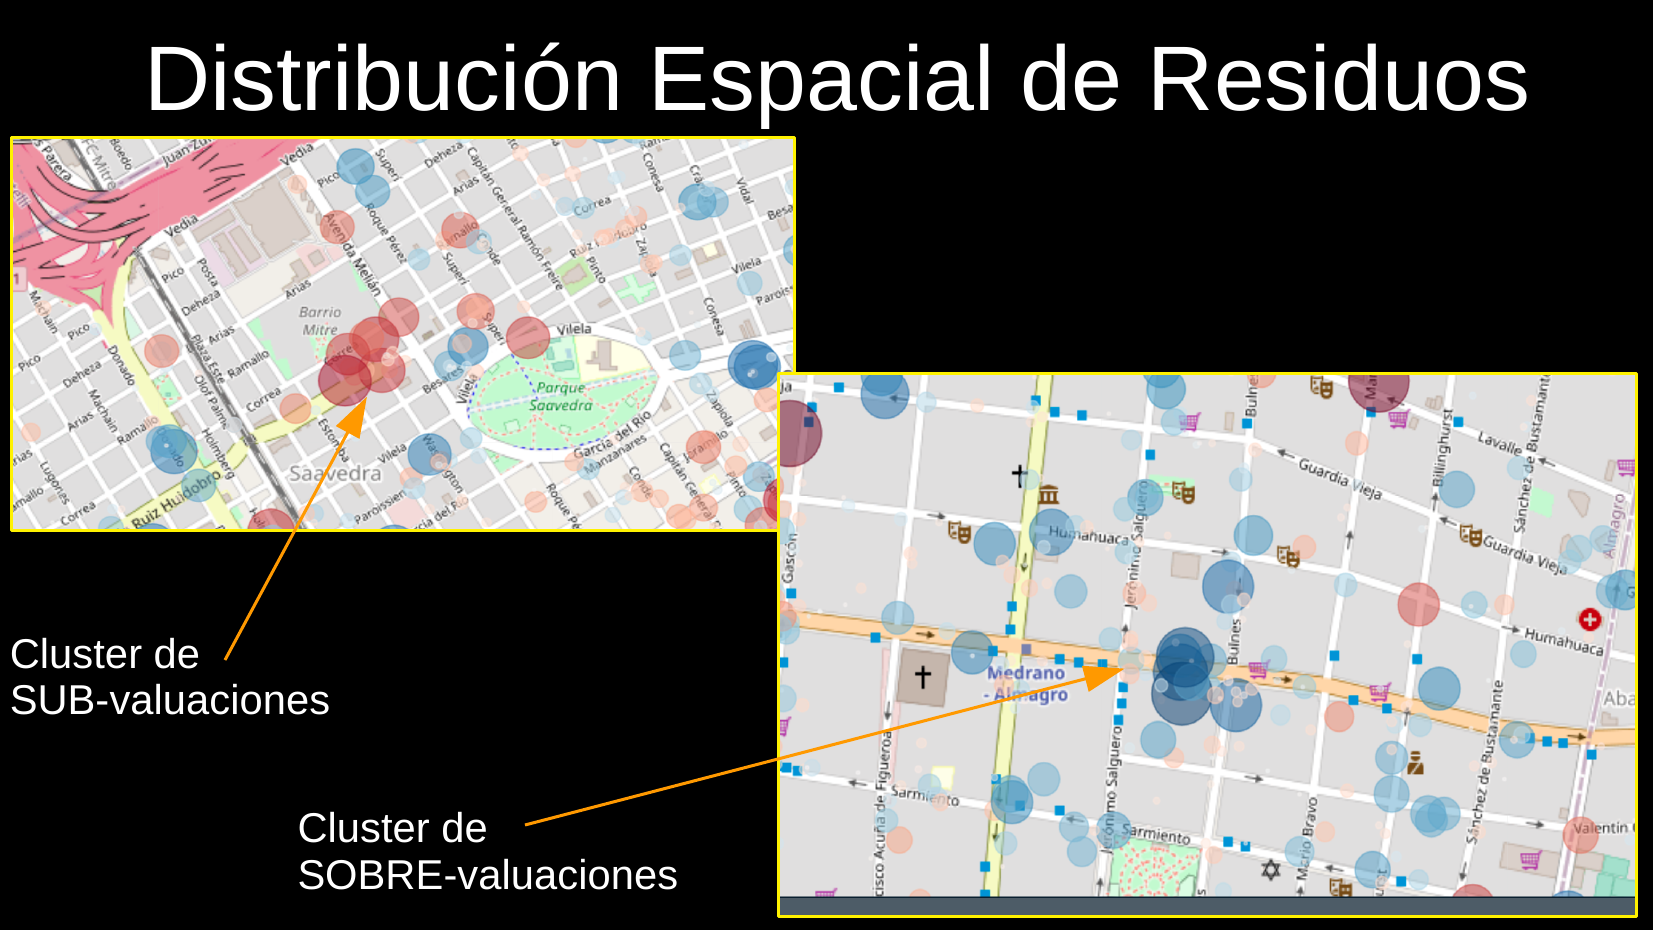

Distribución Espacial de Residuos
Cluster de
SUB-valuaciones
Cluster de
SOBRE-valuaciones